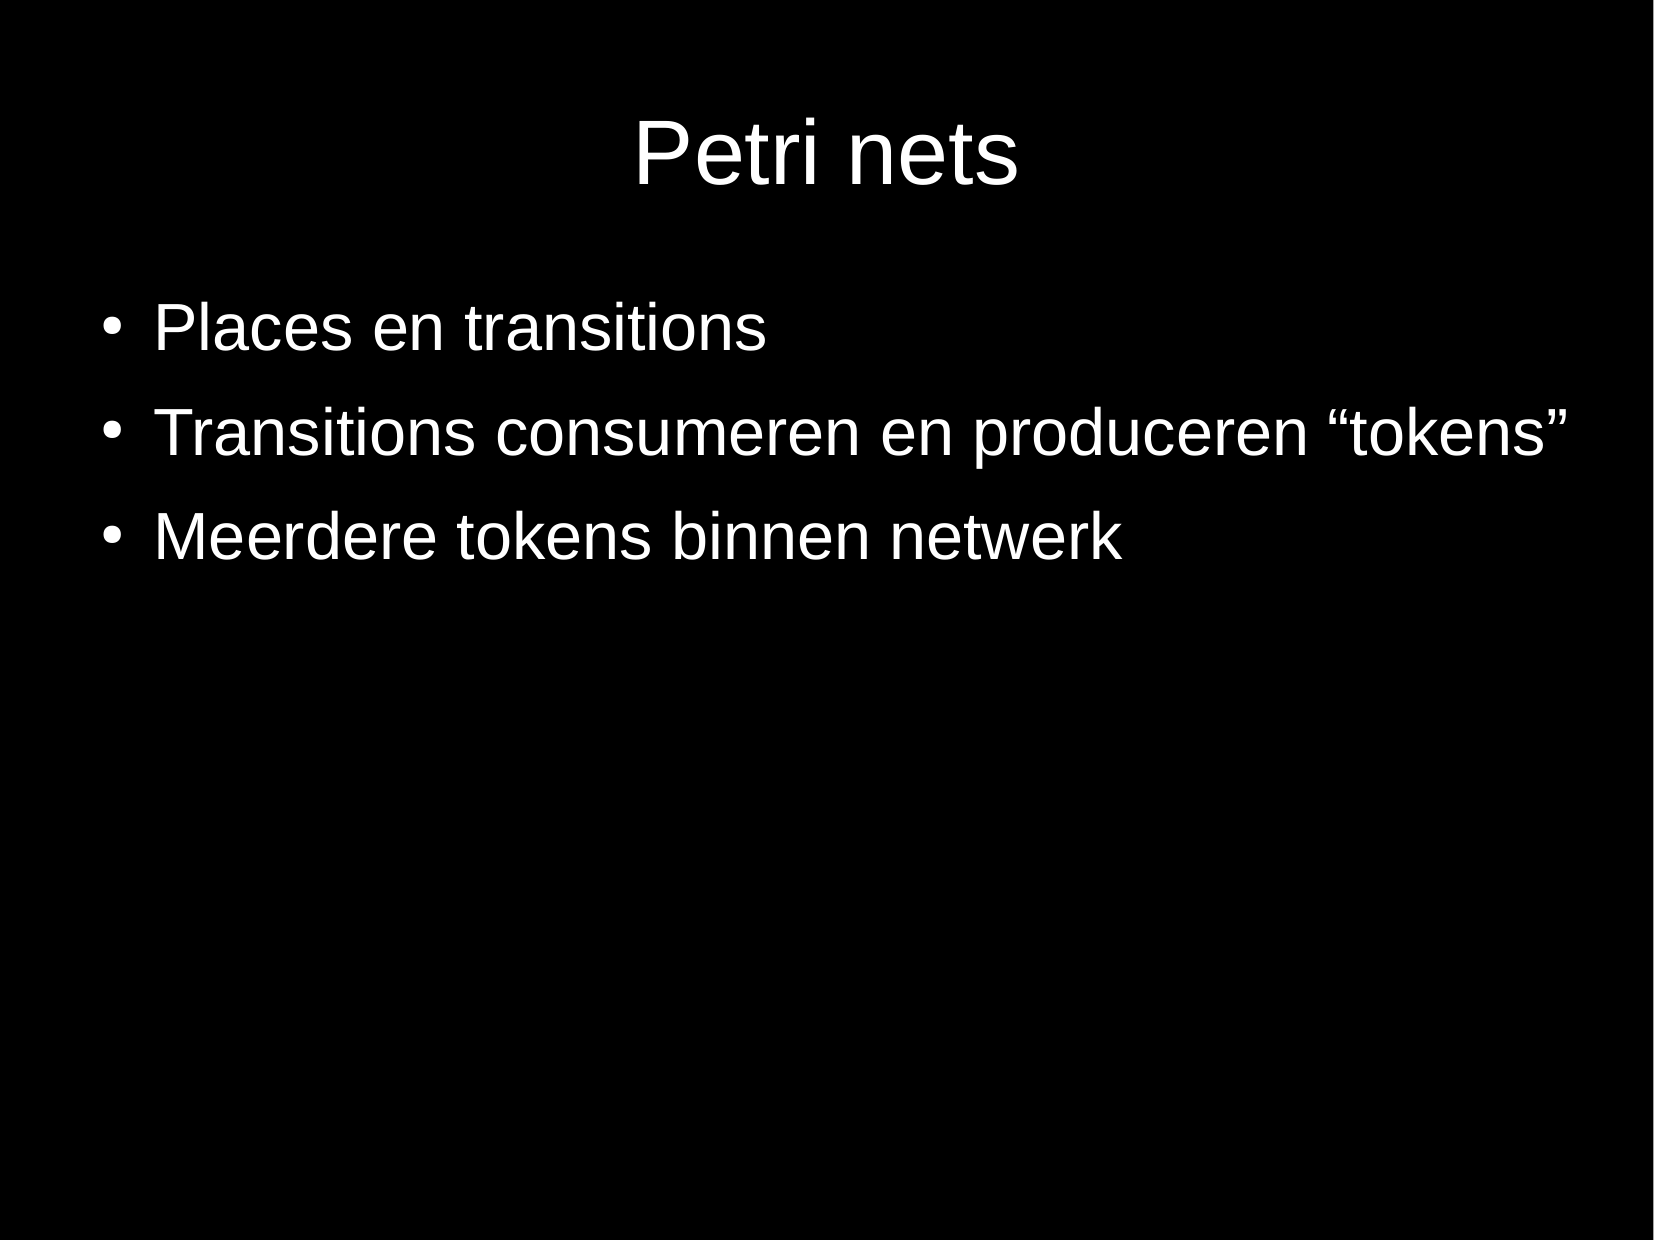

# Petri nets
Places en transitions
Transitions consumeren en produceren “tokens”
Meerdere tokens binnen netwerk